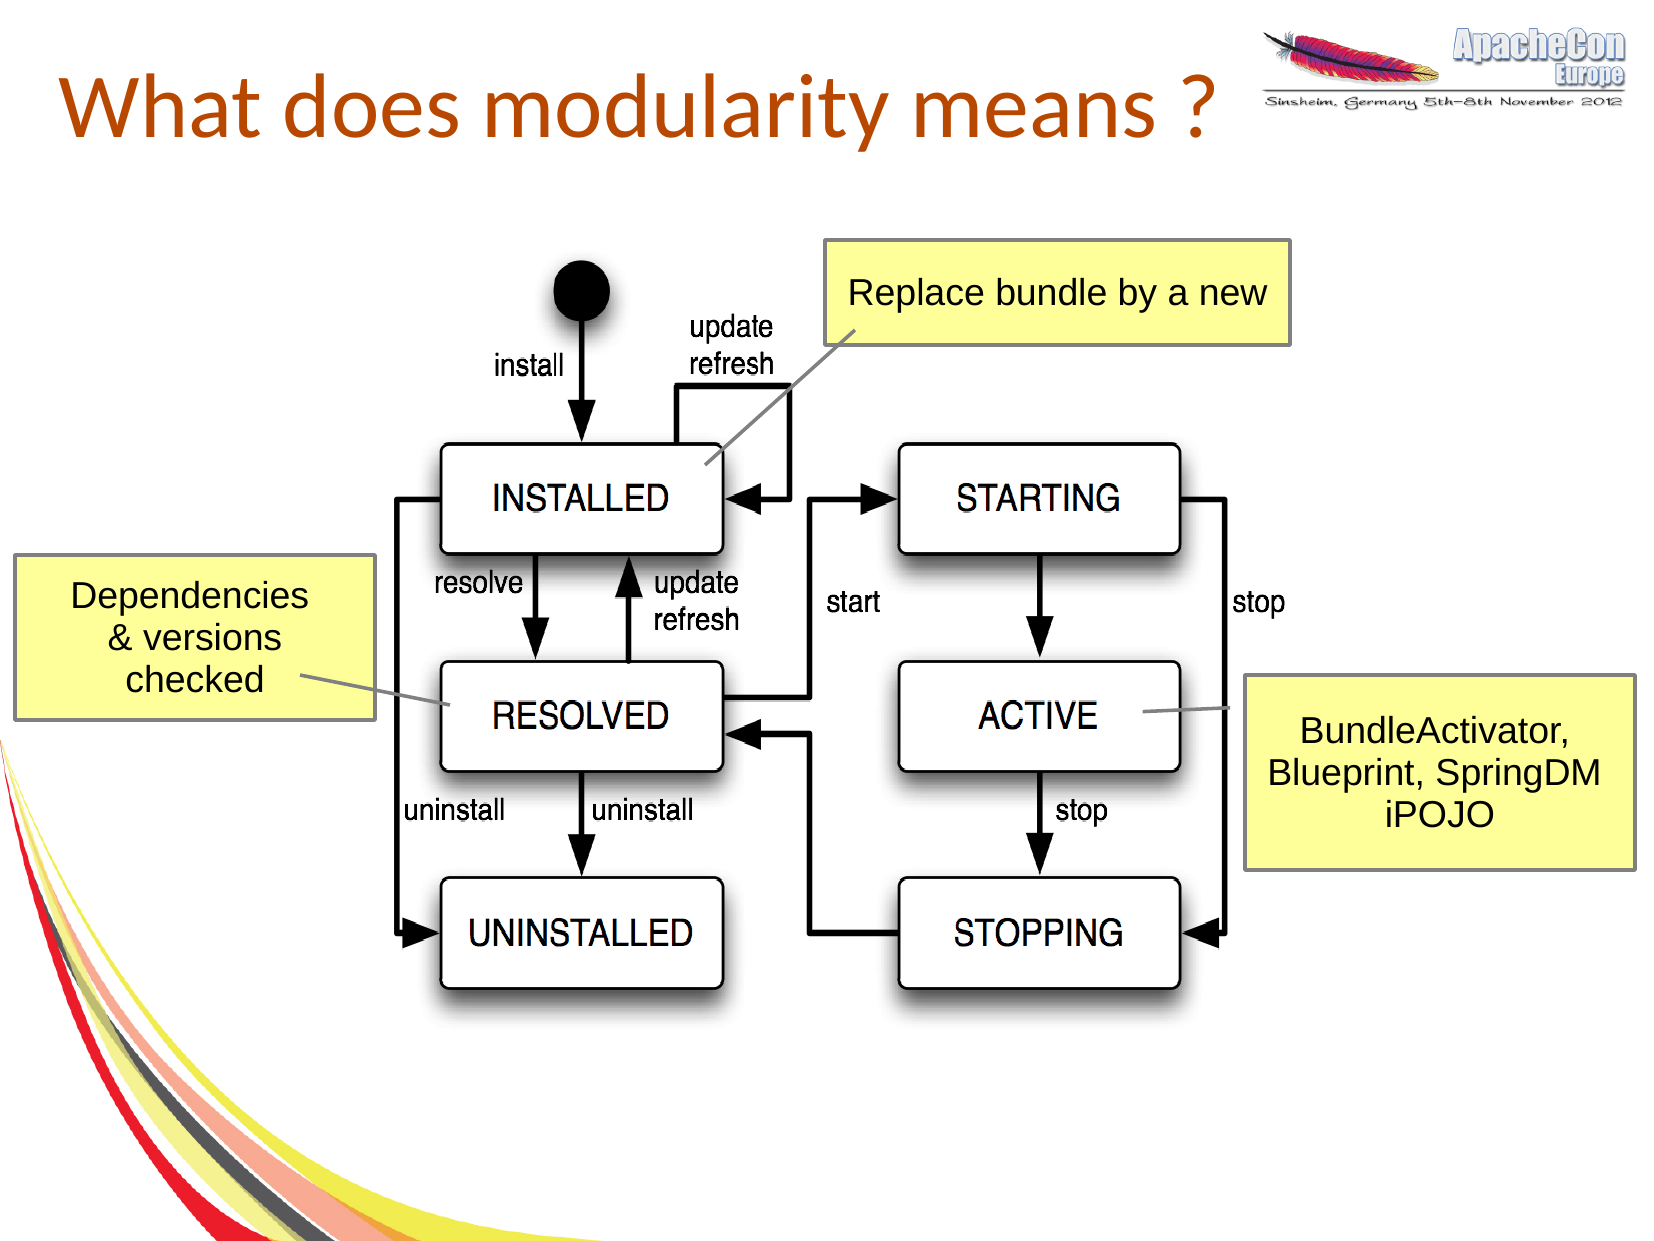

# What does modularity means ?
Replace bundle by a new
Dependencies
& versions
checked
BundleActivator,
Blueprint, SpringDM
iPOJO